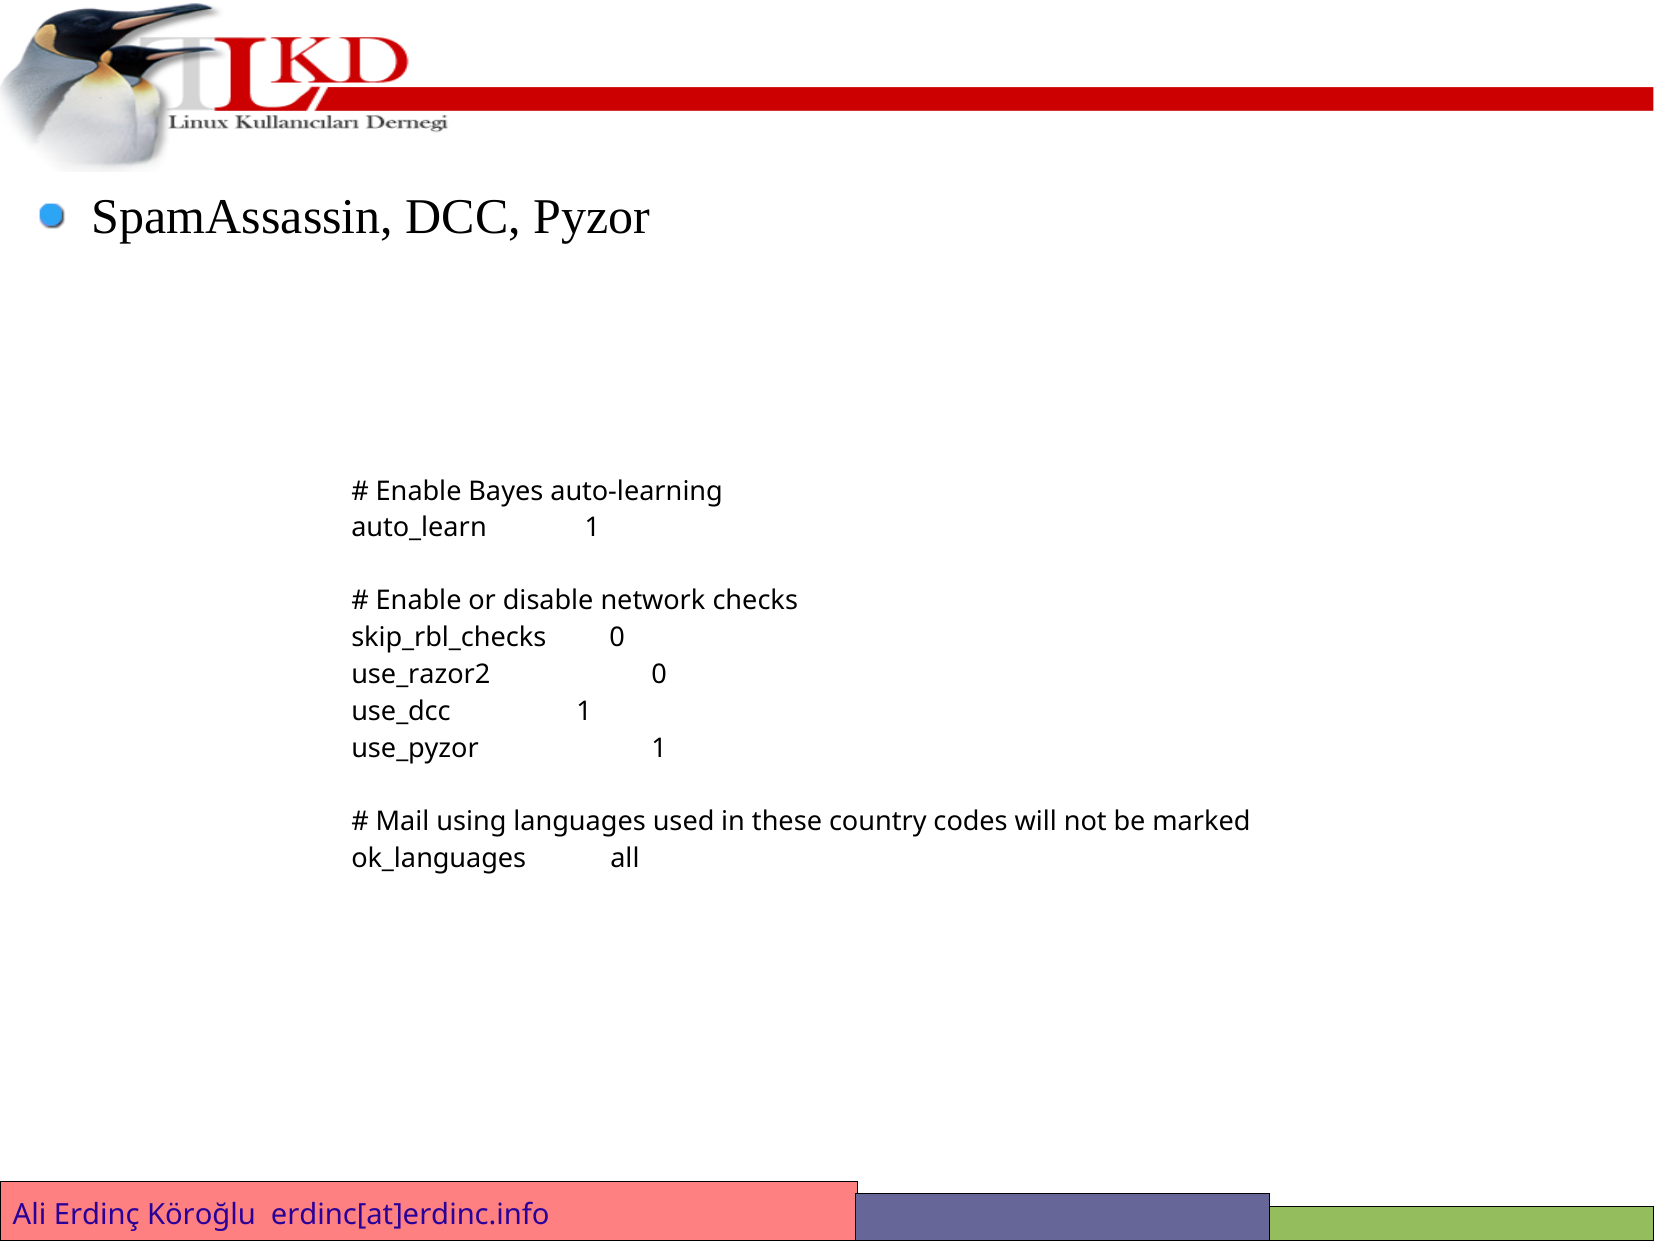

SpamAssassin, DCC, Pyzor
# Enable Bayes auto-learning
auto_learn 1
# Enable or disable network checks
skip_rbl_checks 0
use_razor2 	0
use_dcc 	1
use_pyzor 	1
# Mail using languages used in these country codes will not be marked
ok_languages all
Ali Erdinç Köroğlu erdinc[at]erdinc.info http://www.erdinc.info